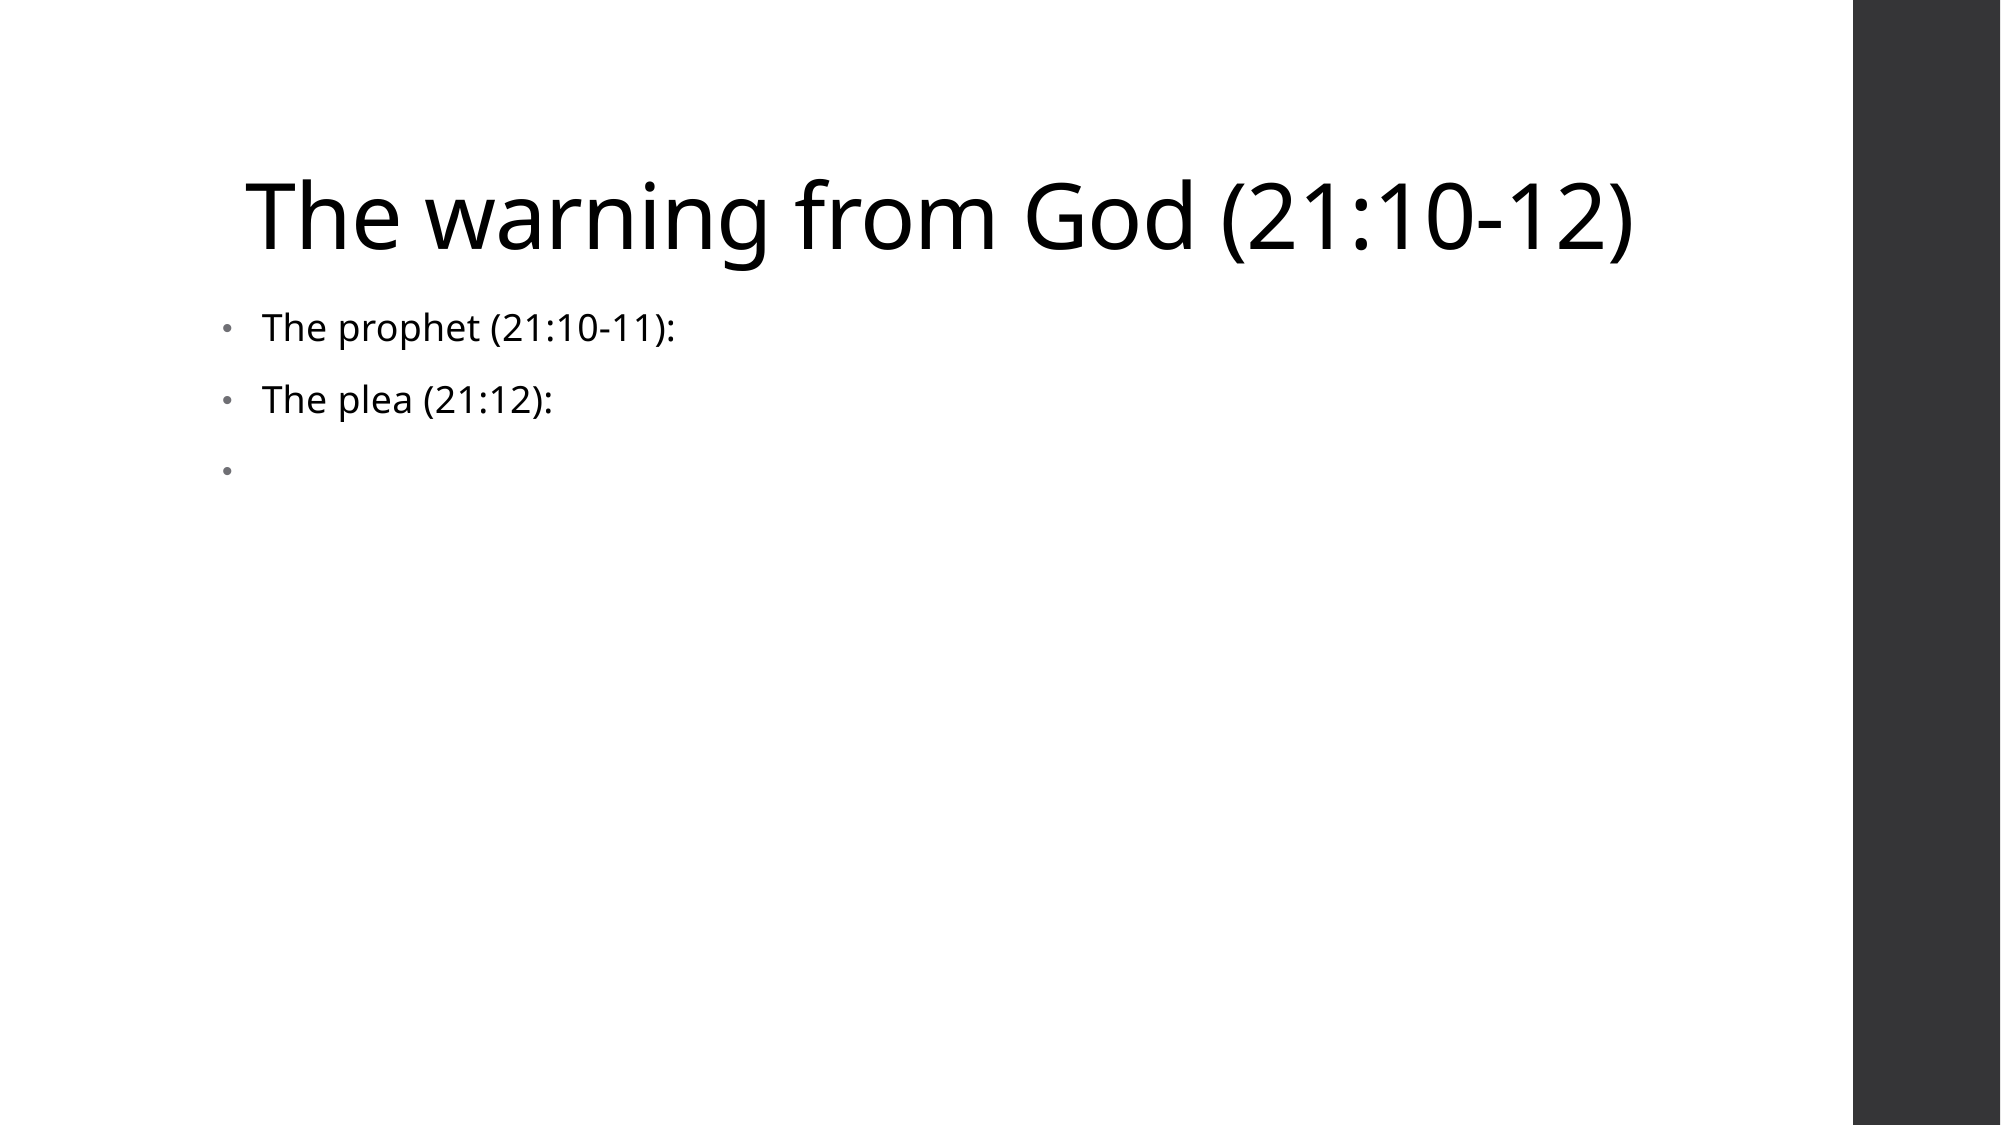

# The warning from God (21:10-12)
 The prophet (21:10-11):
 The plea (21:12):